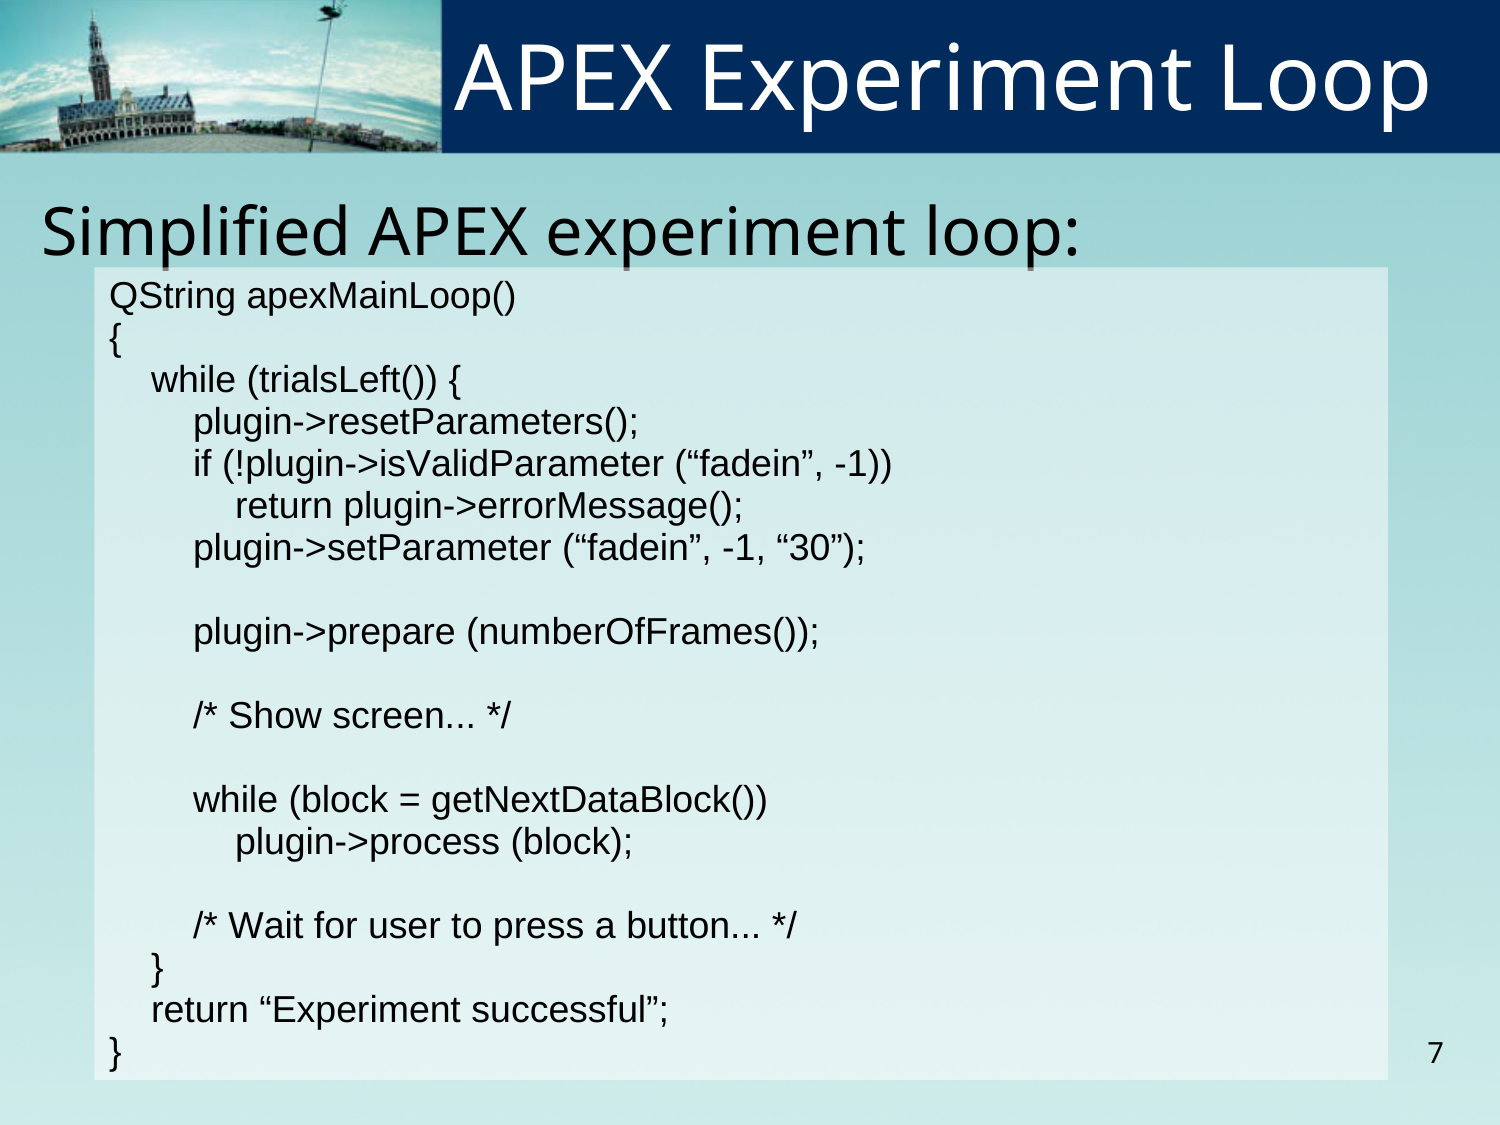

# APEX Experiment Loop
Simplified APEX experiment loop:
QString apexMainLoop()
{
 while (trialsLeft()) {
 plugin->resetParameters();
 if (!plugin->isValidParameter (“fadein”, -1))
 return plugin->errorMessage();
 plugin->setParameter (“fadein”, -1, “30”);
 plugin->prepare (numberOfFrames());
 /* Show screen... */
 while (block = getNextDataBlock())
 plugin->process (block);
 /* Wait for user to press a button... */
 }
 return “Experiment successful”;
}
7